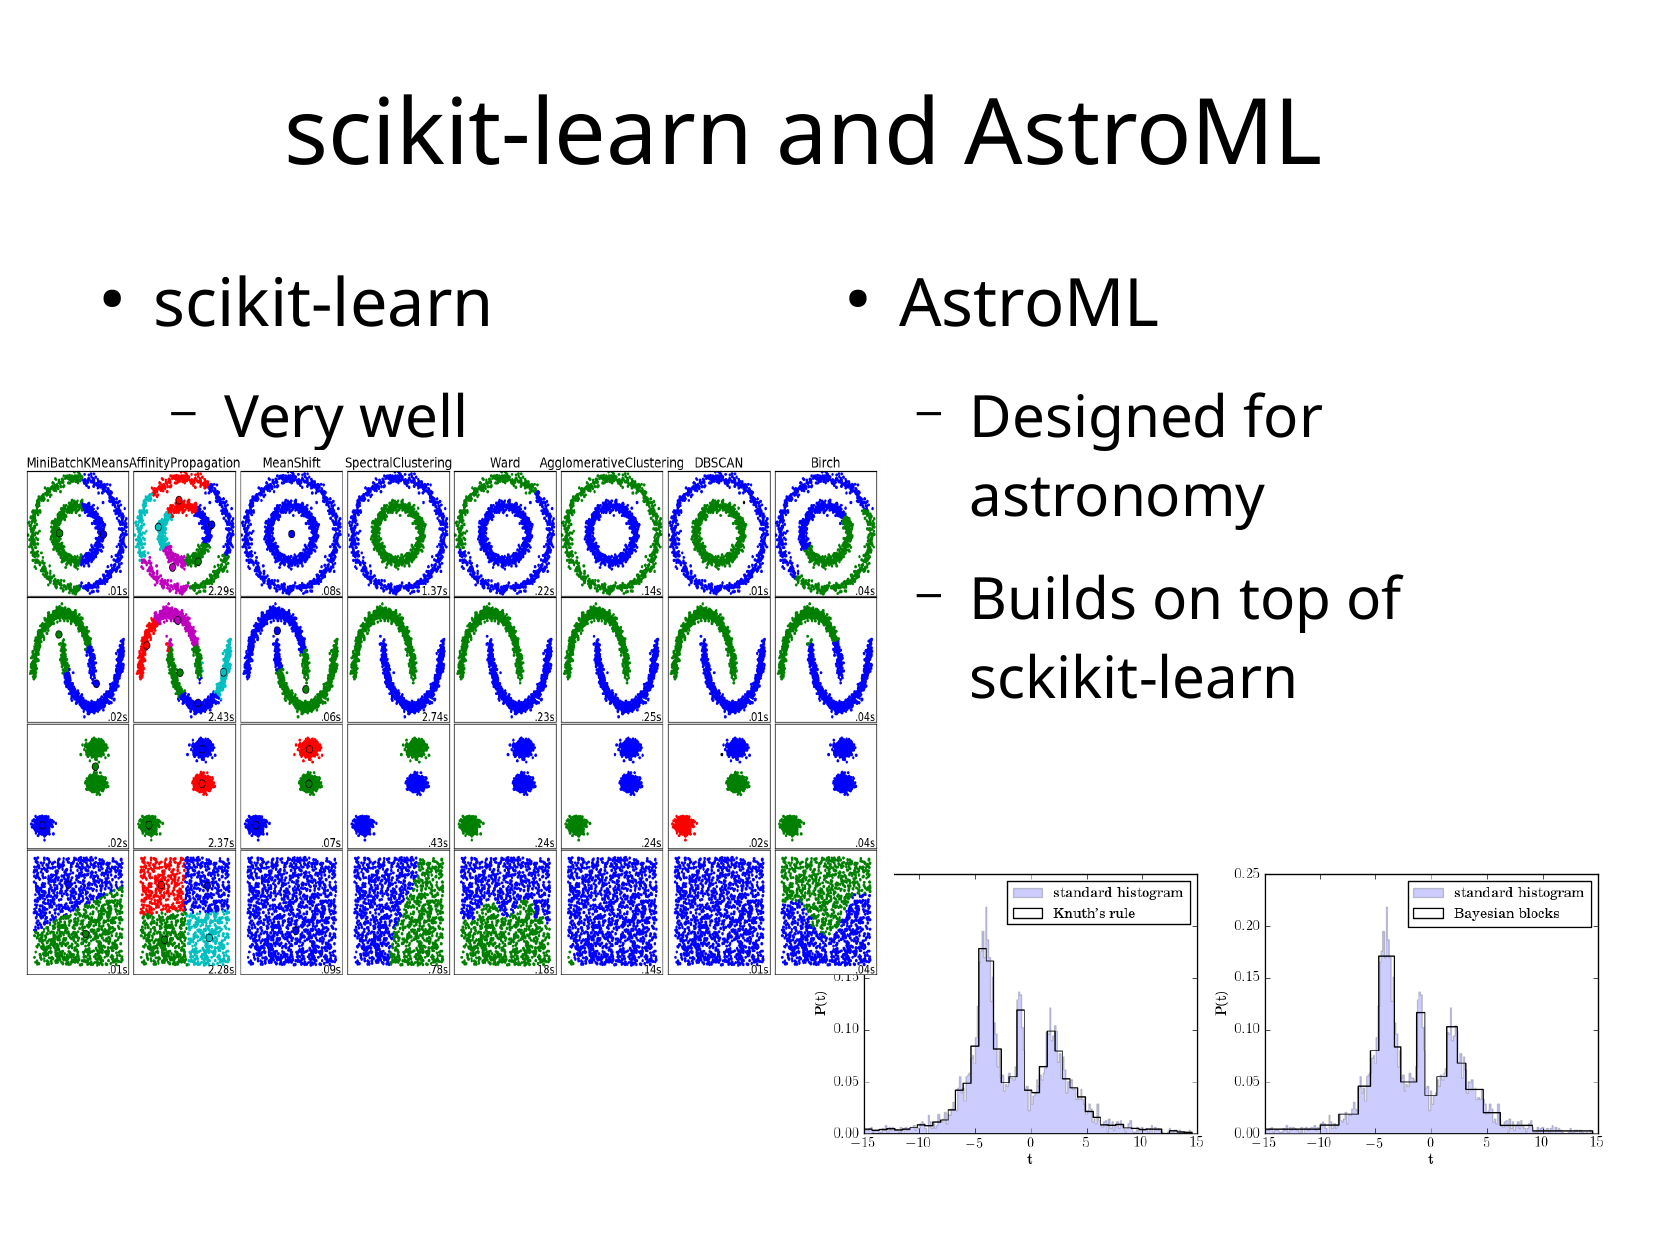

# scikit-learn and AstroML
scikit-learn
Very well documented
AstroML
Designed for astronomy
Builds on top of sckikit-learn